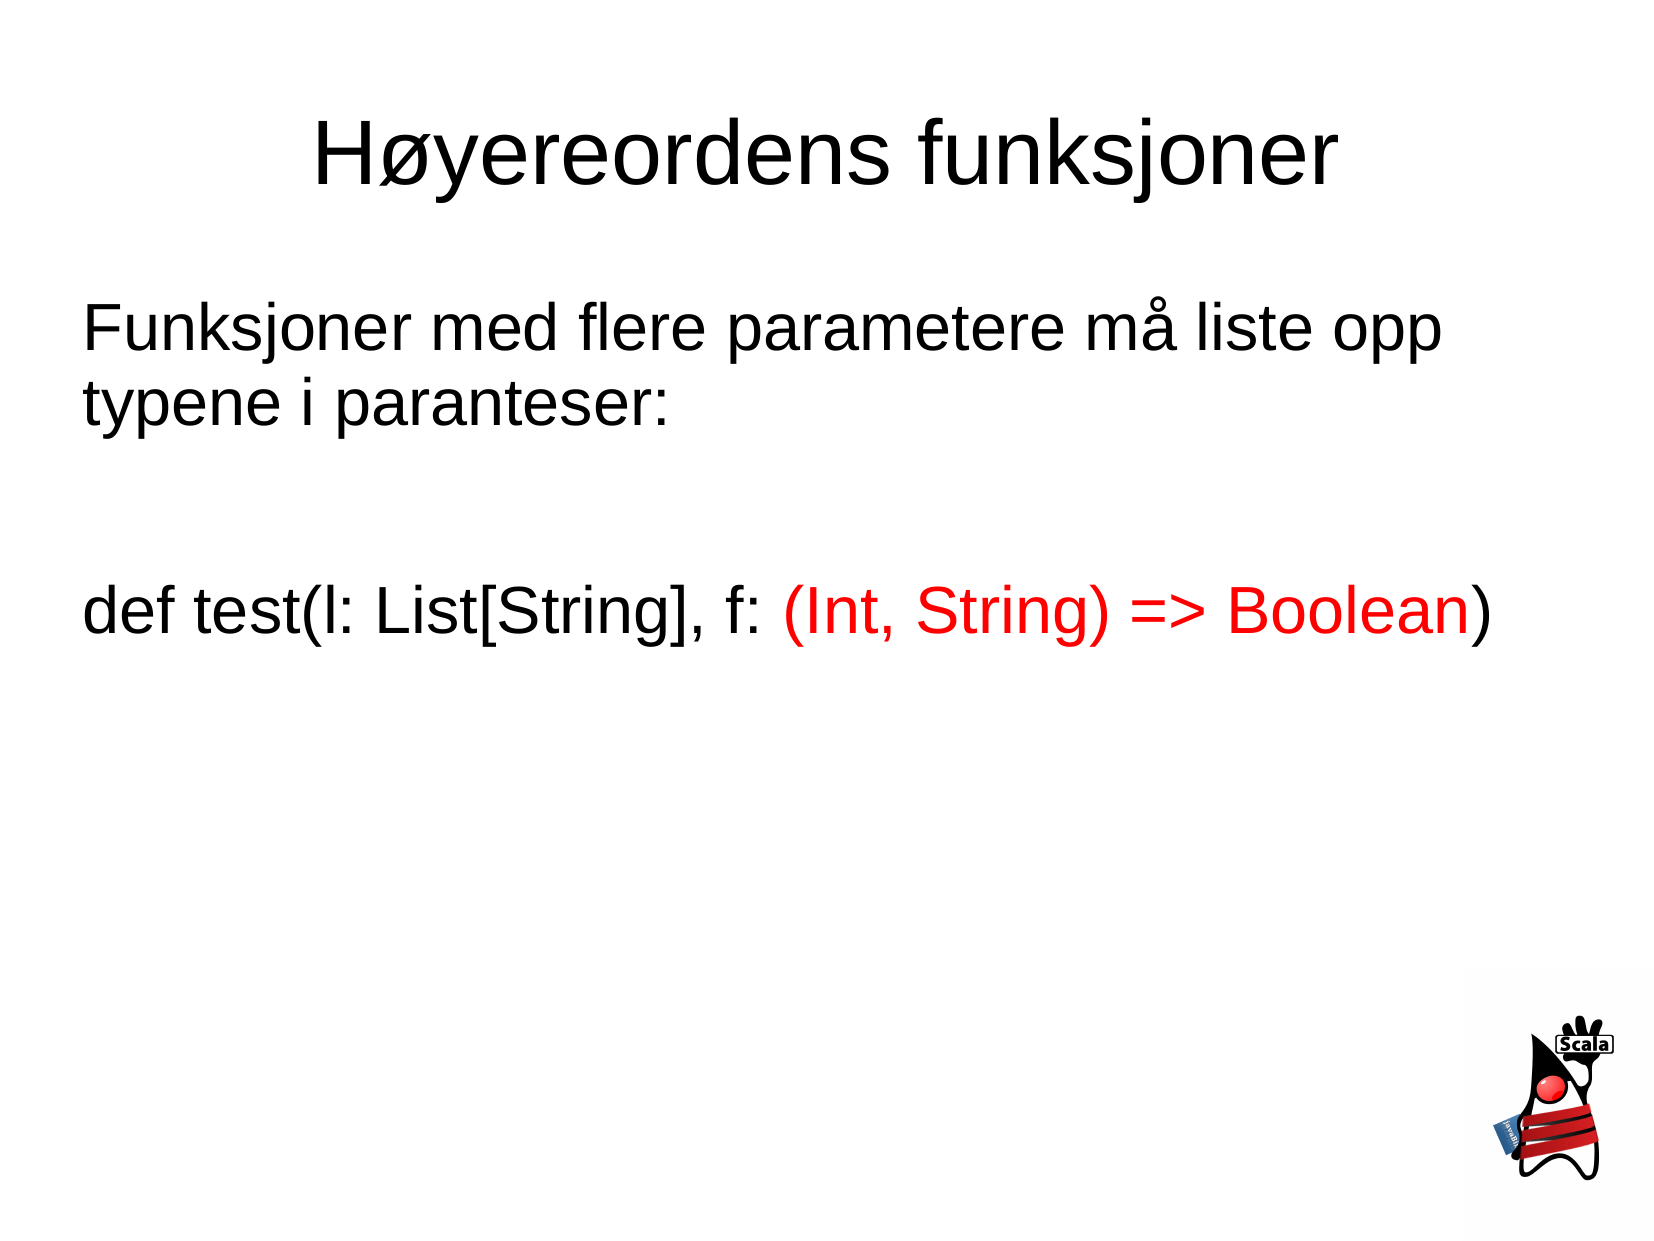

# Høyereordens funksjoner
Funksjoner med flere parametere må liste opp typene i paranteser:
def test(l: List[String], f: (Int, String) => Boolean)